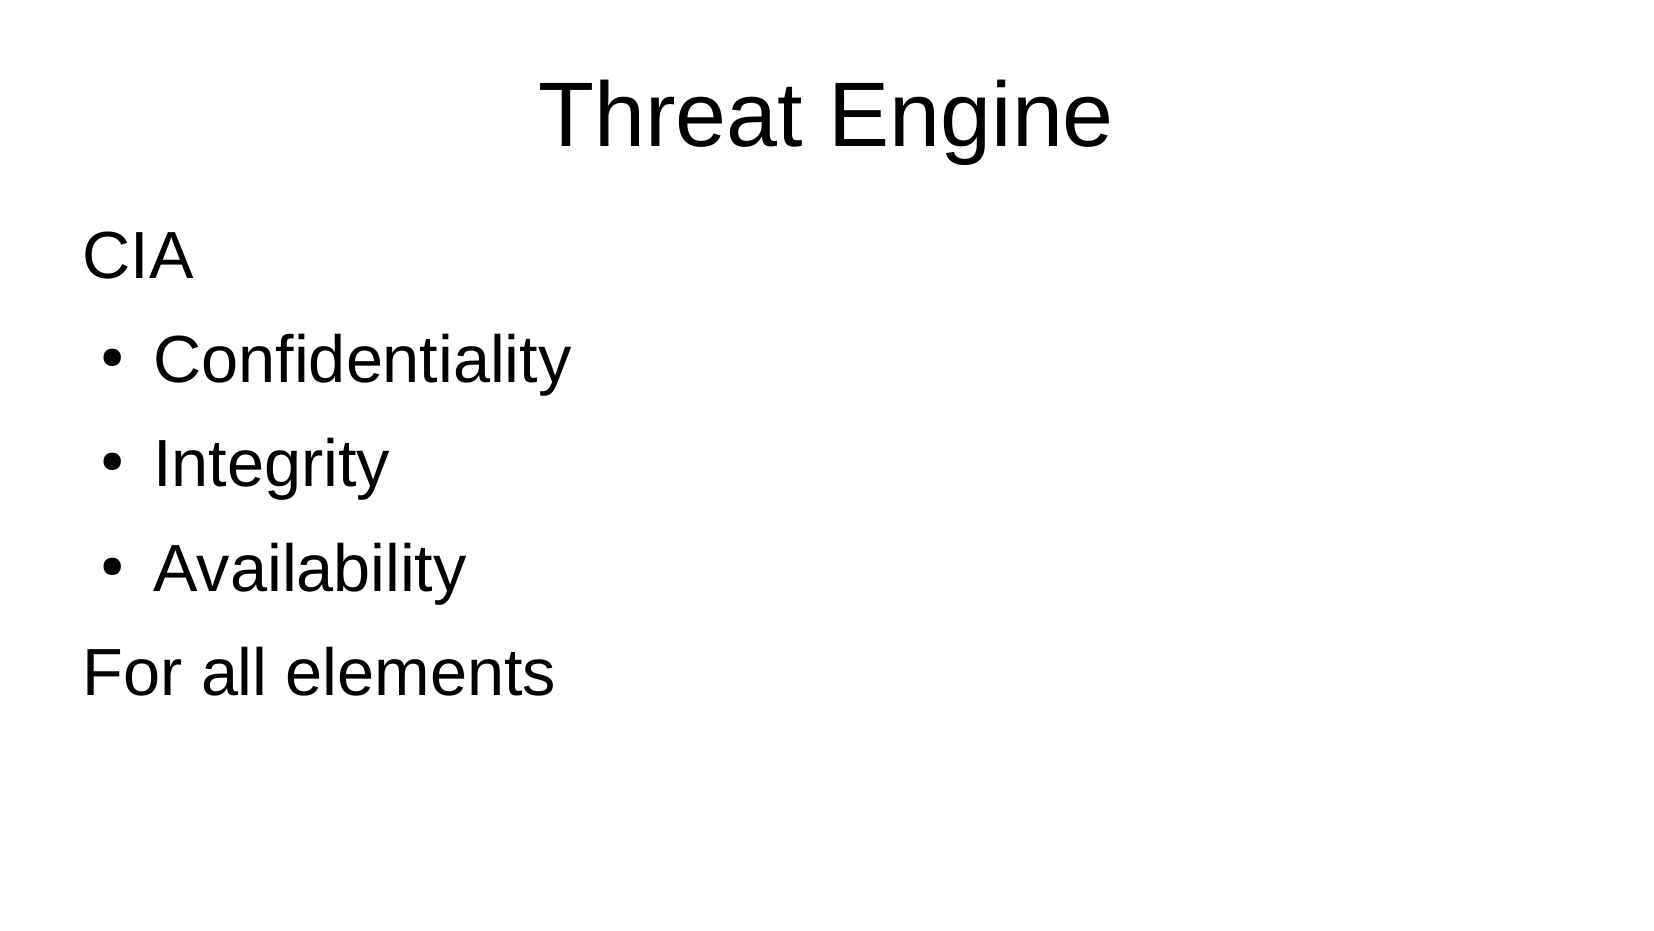

# Threat Engine
CIA
Confidentiality
Integrity
Availability
For all elements